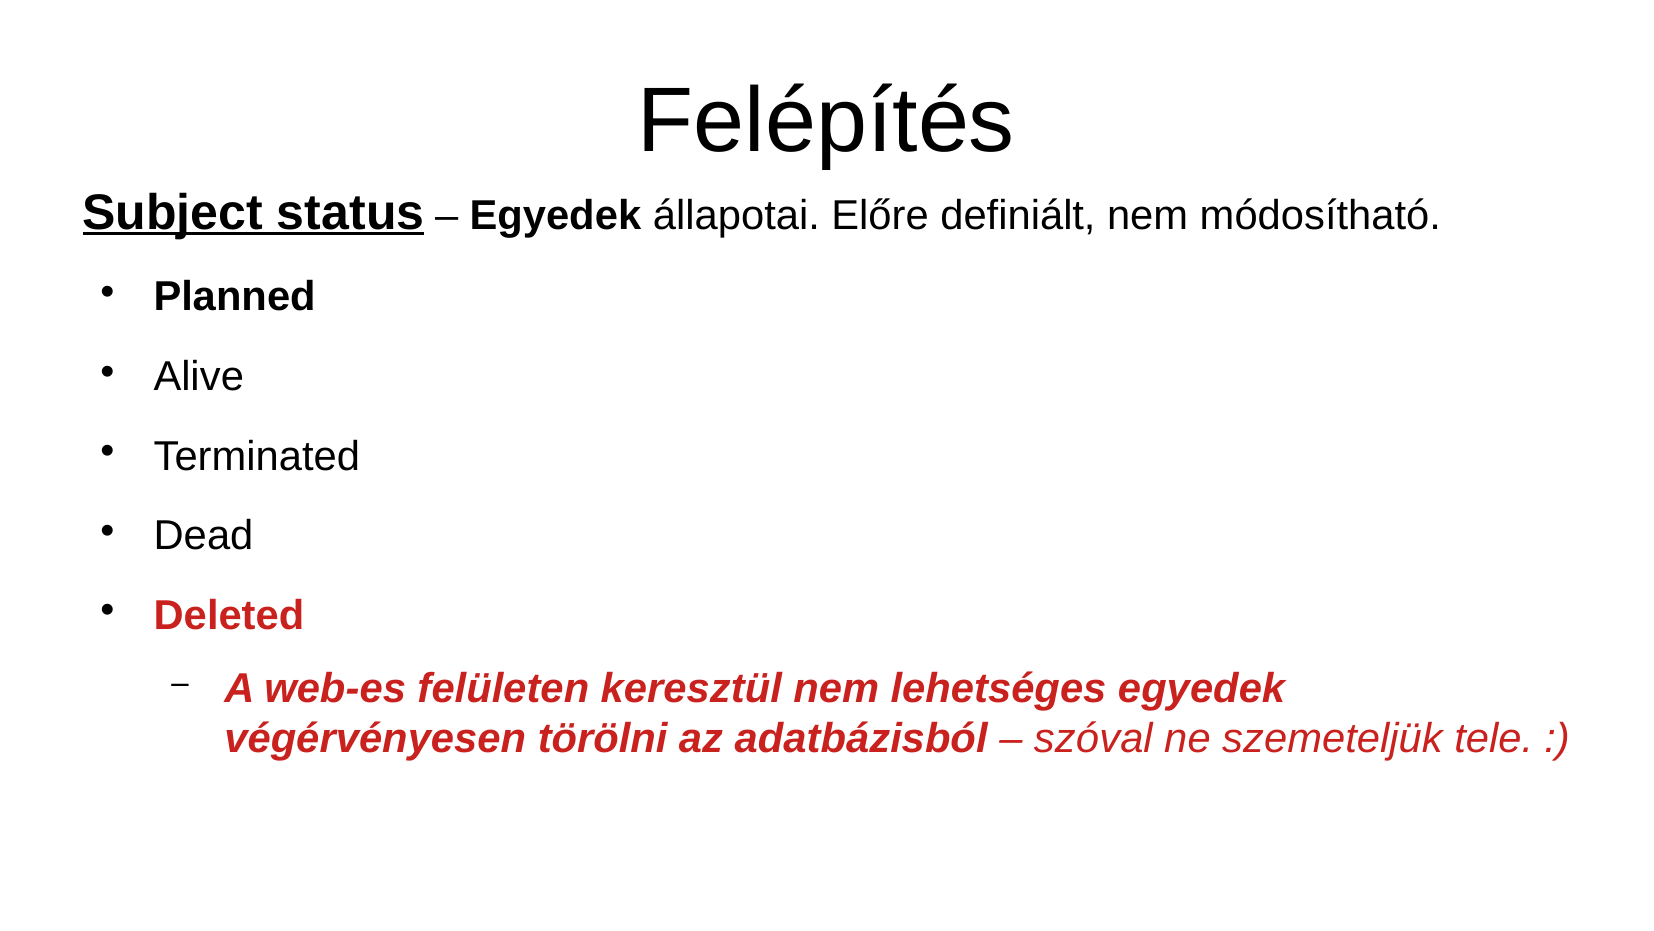

# Felépítés
Subject status – Egyedek állapotai. Előre definiált, nem módosítható.
Planned
Alive
Terminated
Dead
Deleted
A web-es felületen keresztül nem lehetséges egyedek végérvényesen törölni az adatbázisból – szóval ne szemeteljük tele. :)